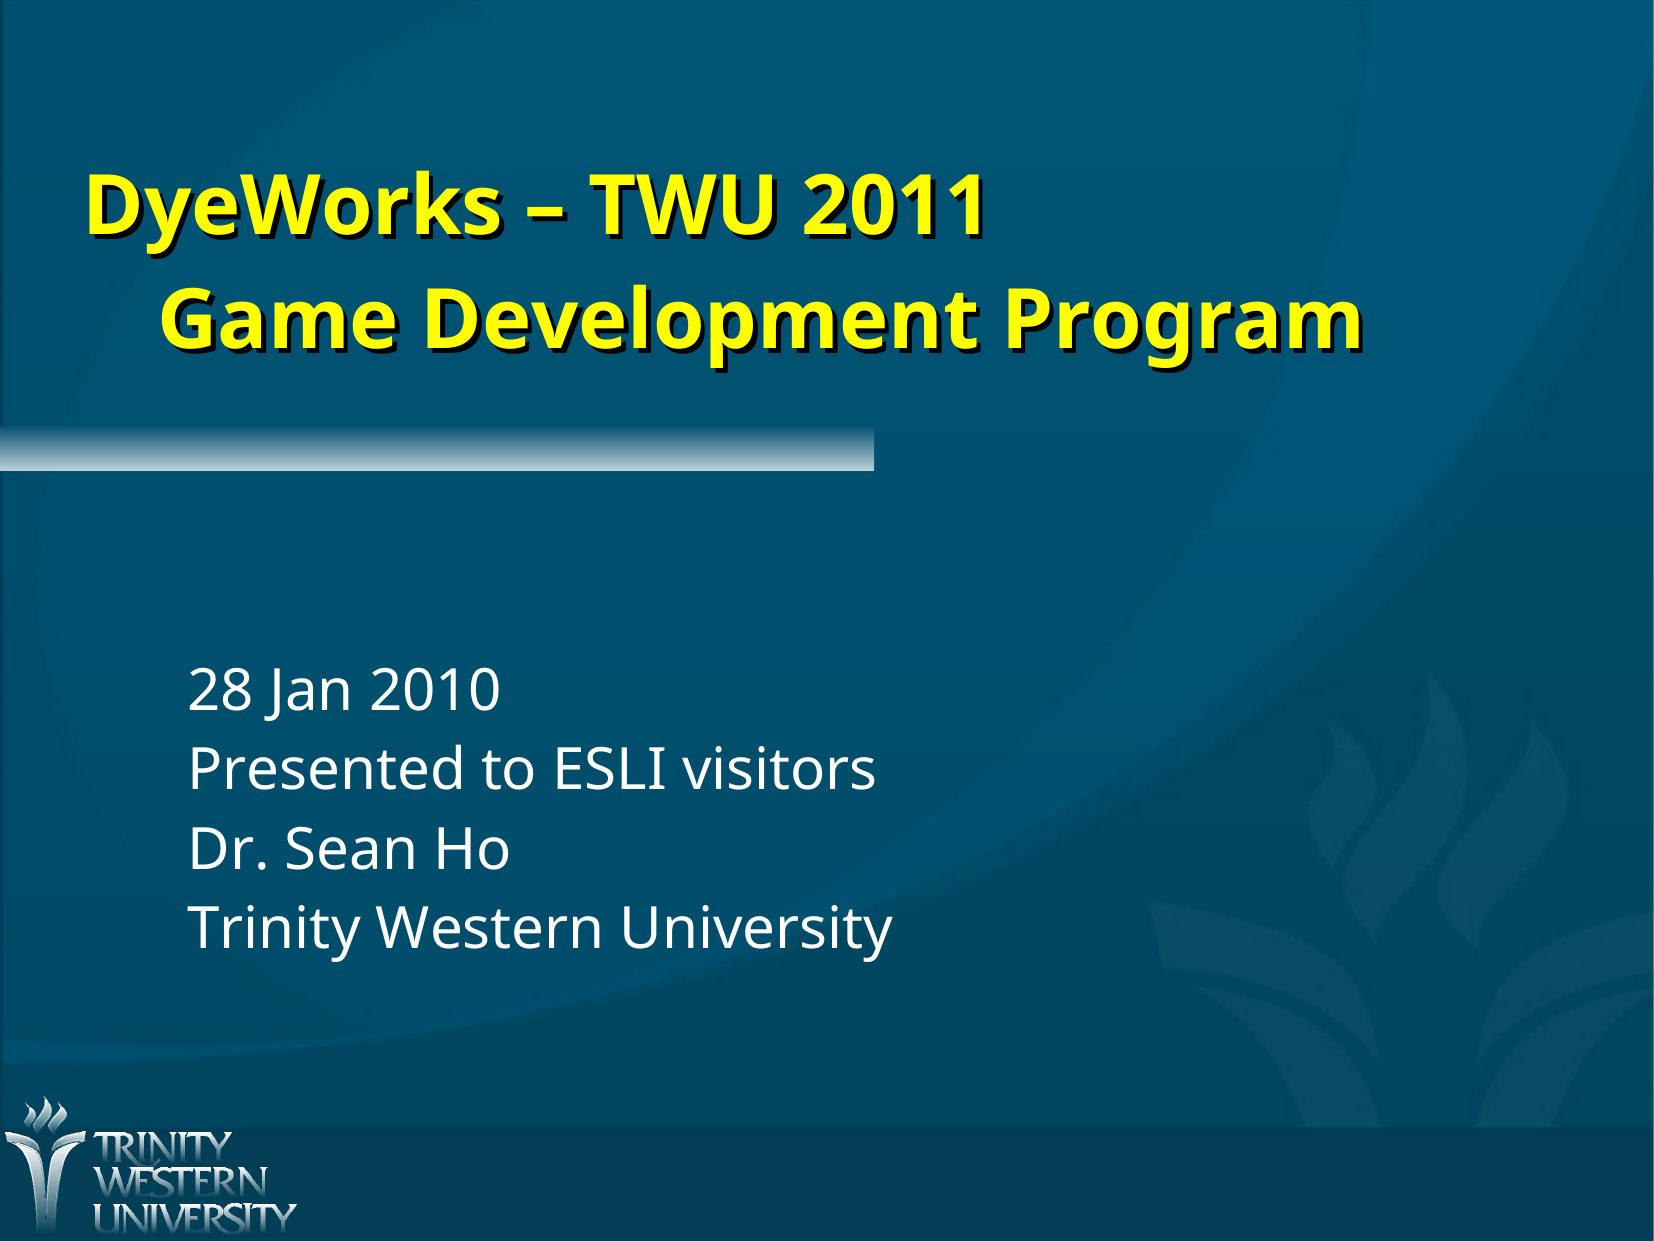

# DyeWorks – TWU 2011 Game Development Program
28 Jan 2010
Presented to ESLI visitors
Dr. Sean Ho
Trinity Western University